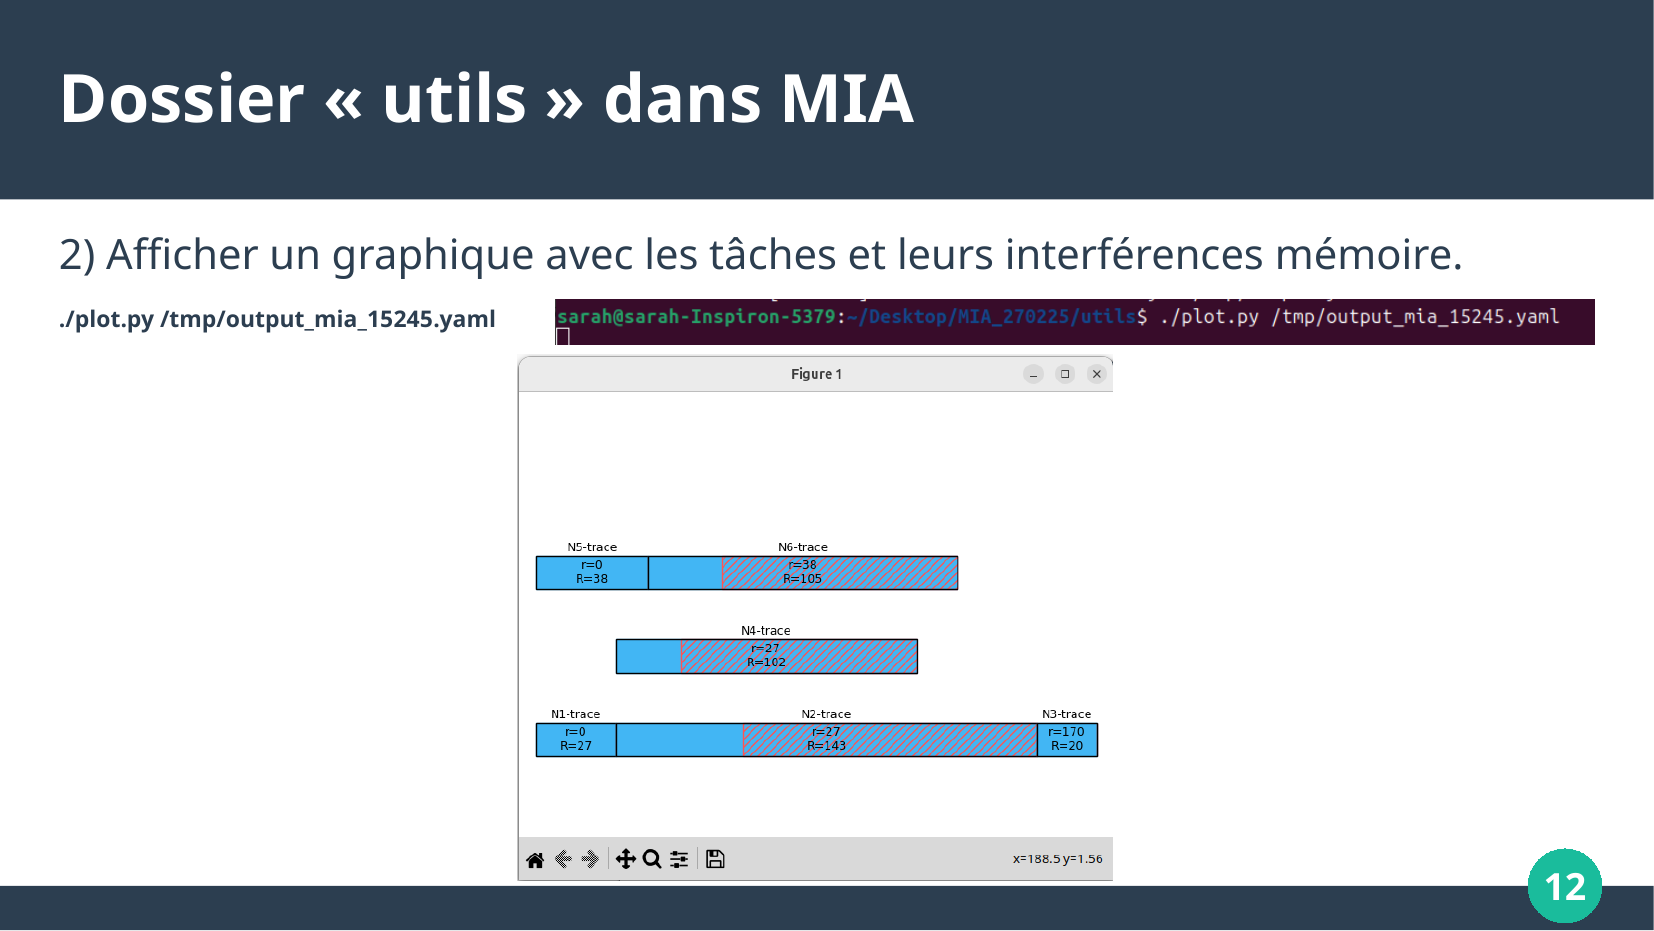

Dossier « utils » dans MIA
# 2) Afficher un graphique avec les tâches et leurs interférences mémoire.
./plot.py /tmp/output_mia_15245.yaml
12